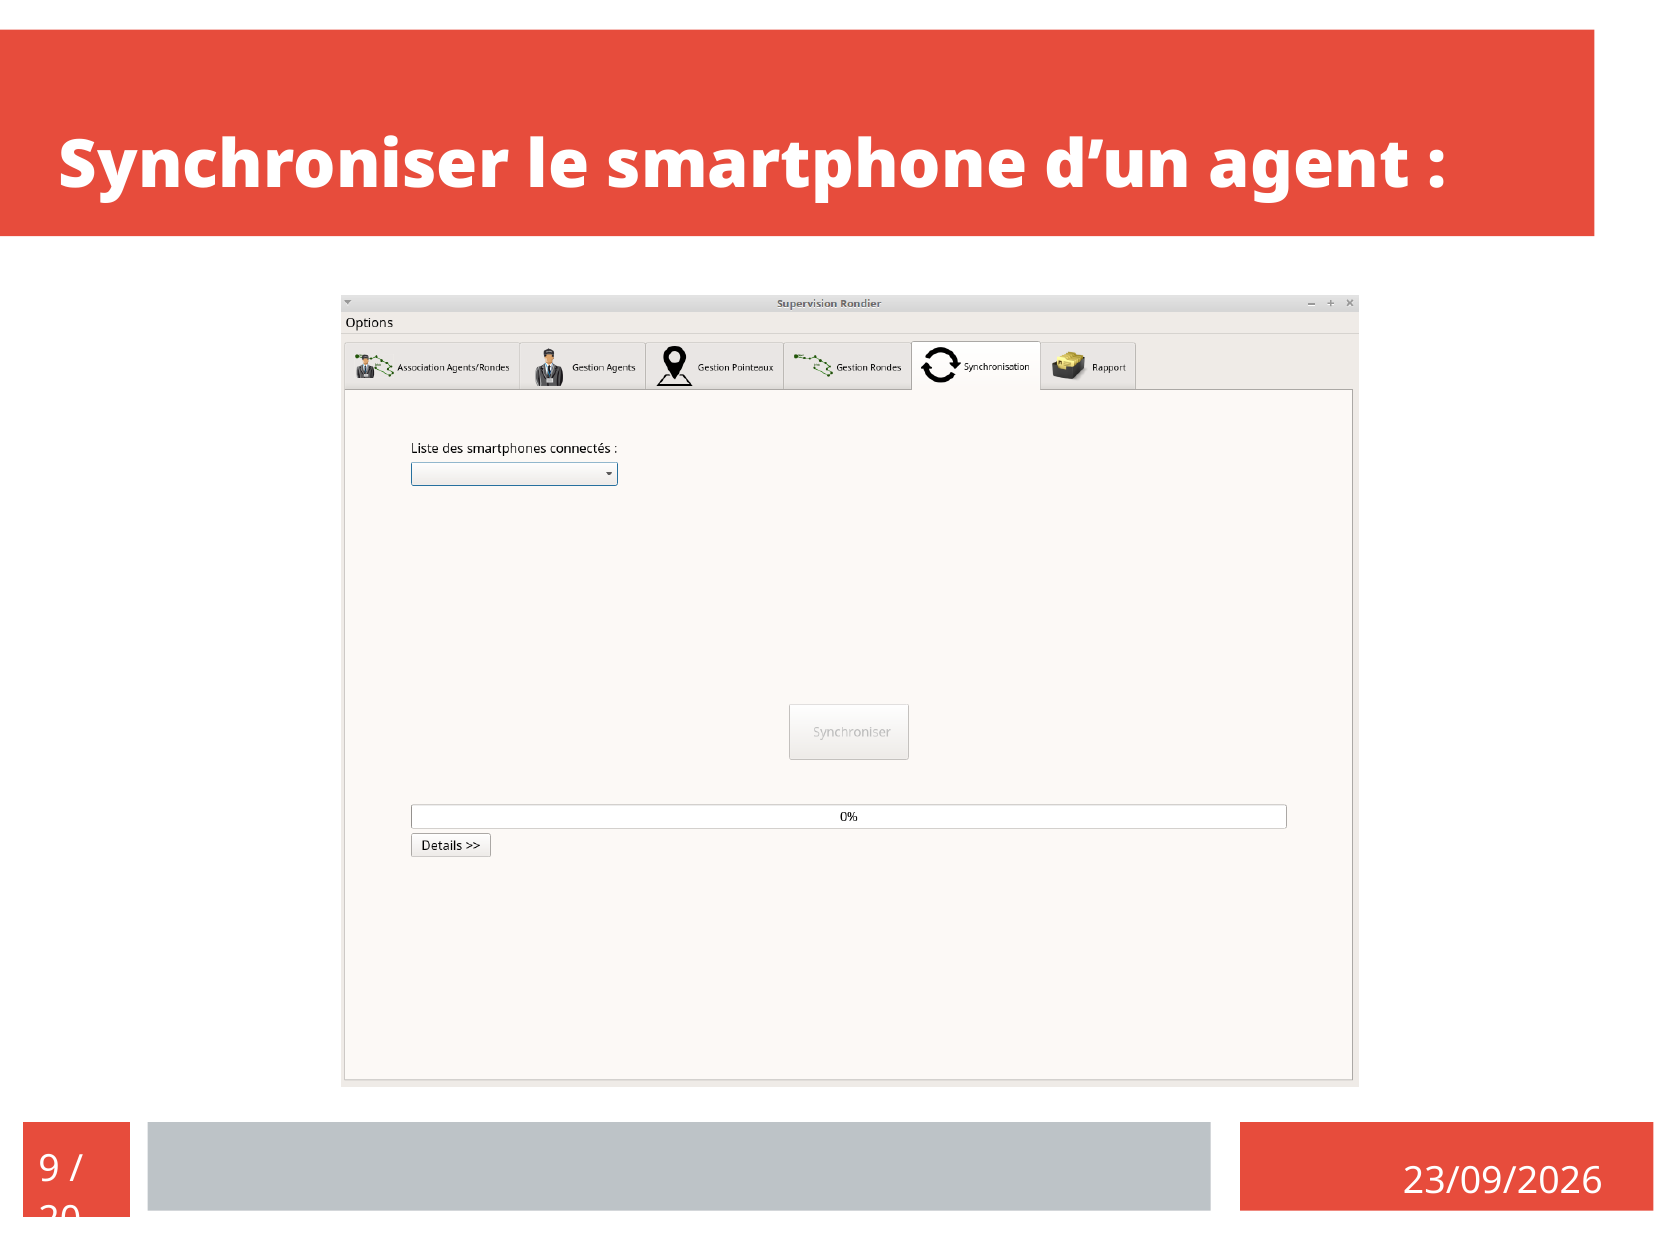

# Synchroniser le smartphone d’un agent :
9